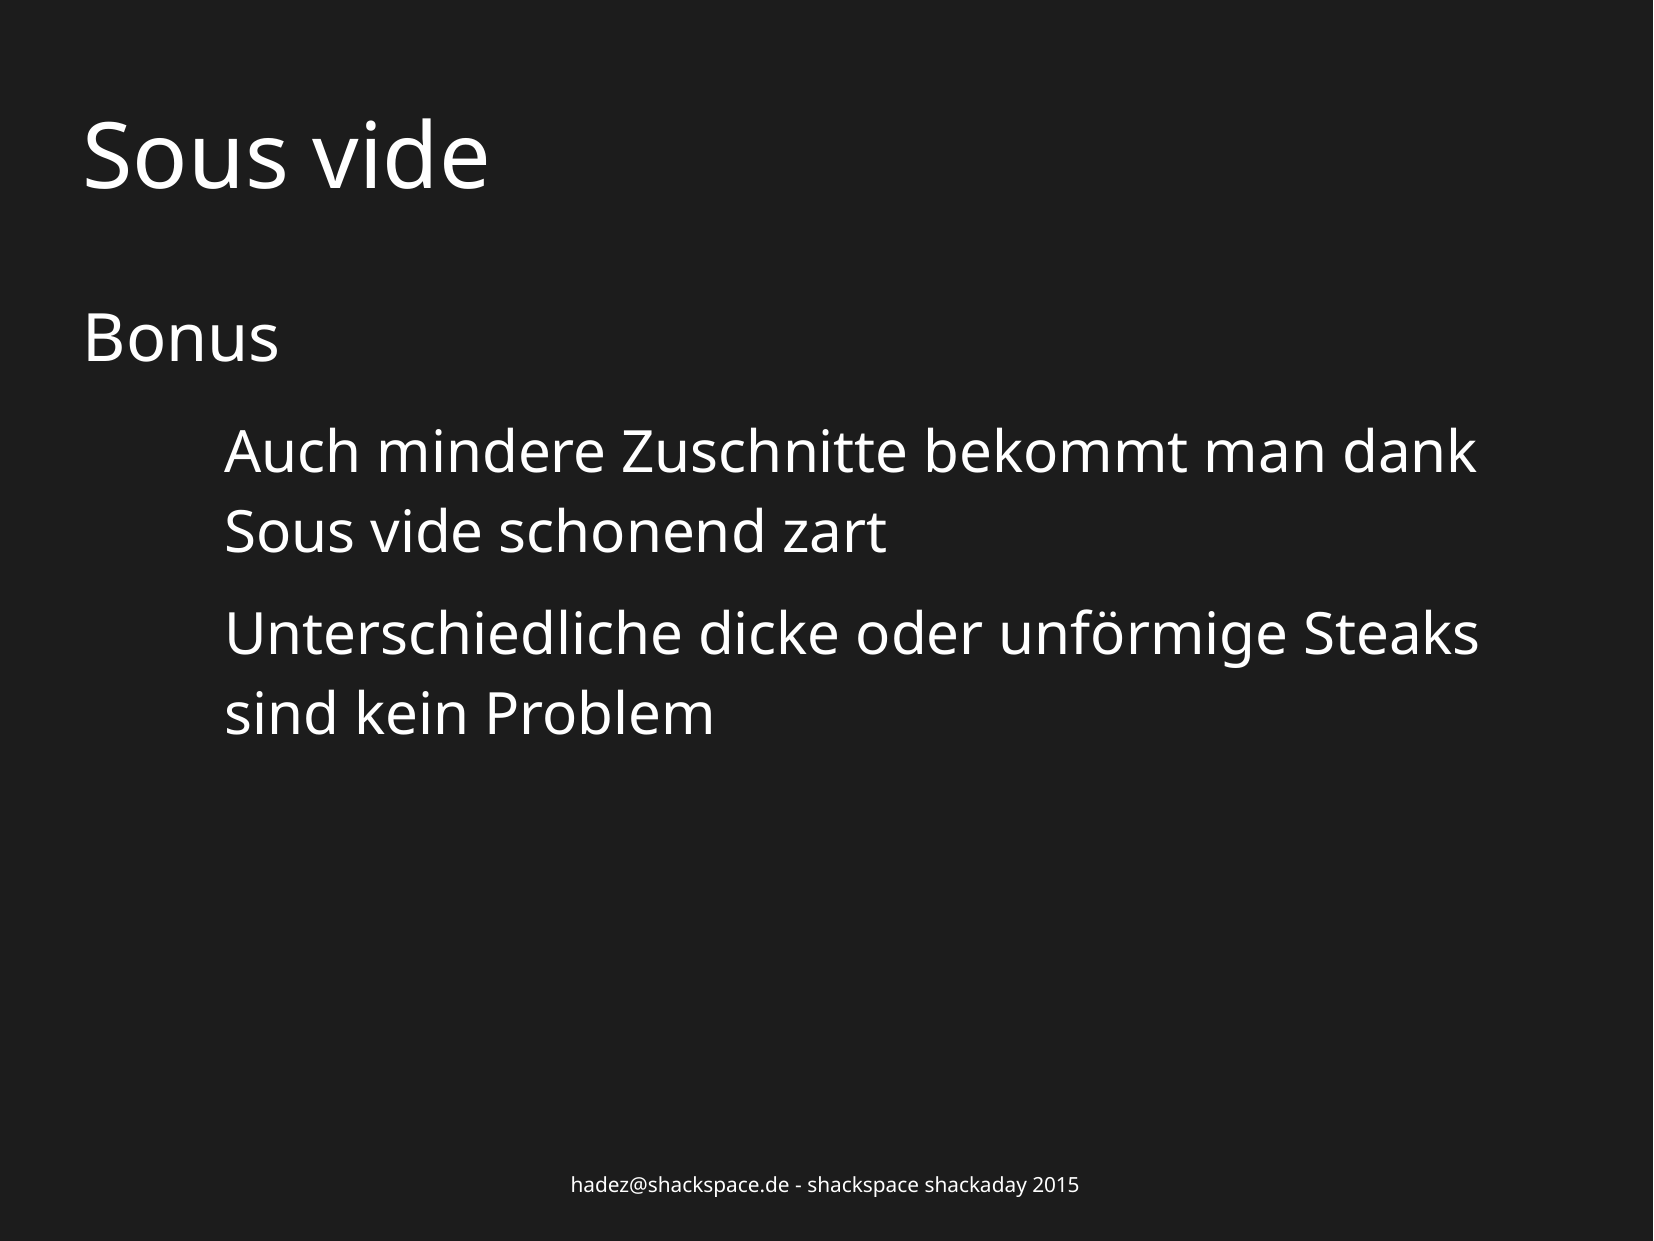

# Sous vide
Bonus
Auch mindere Zuschnitte bekommt man dank Sous vide schonend zart
Unterschiedliche dicke oder unförmige Steaks sind kein Problem